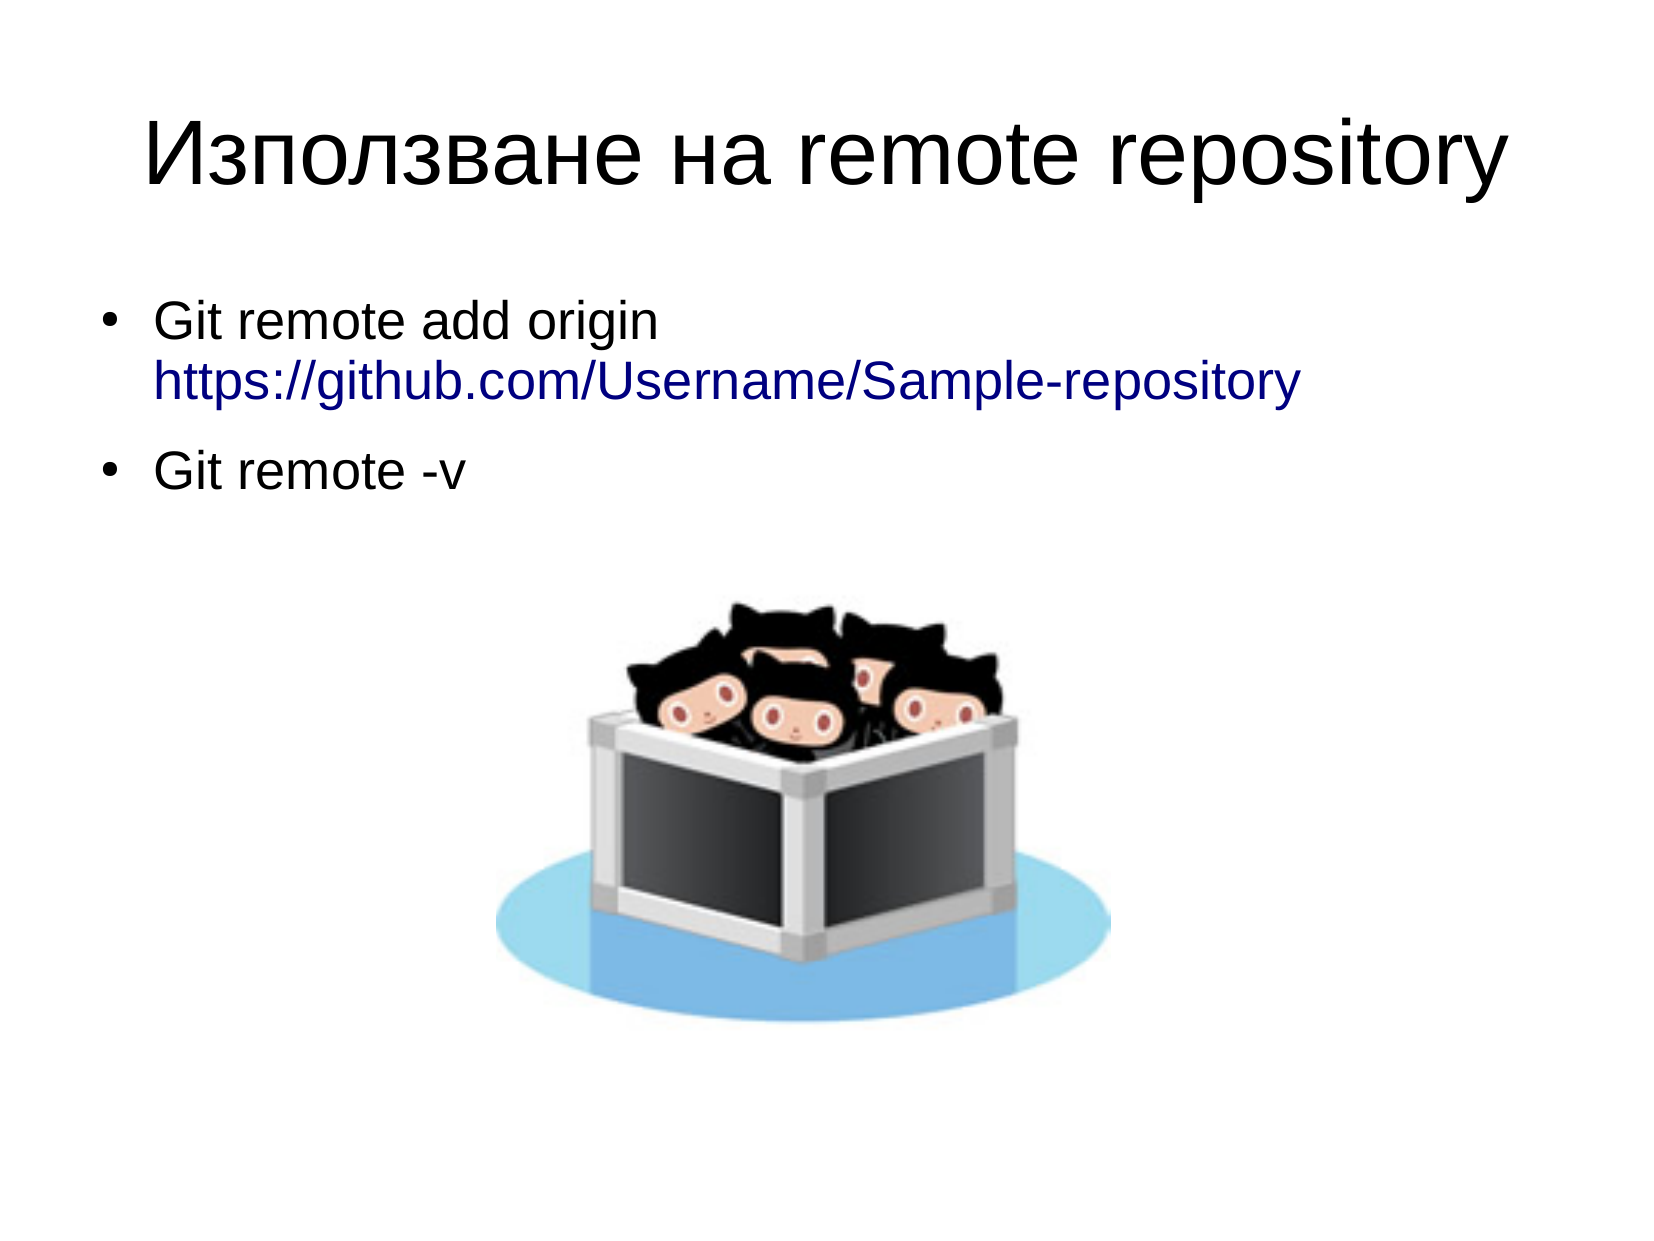

# Използване на remote repository
Git remote add origin https://github.com/Username/Sample-repository
Git remote -v